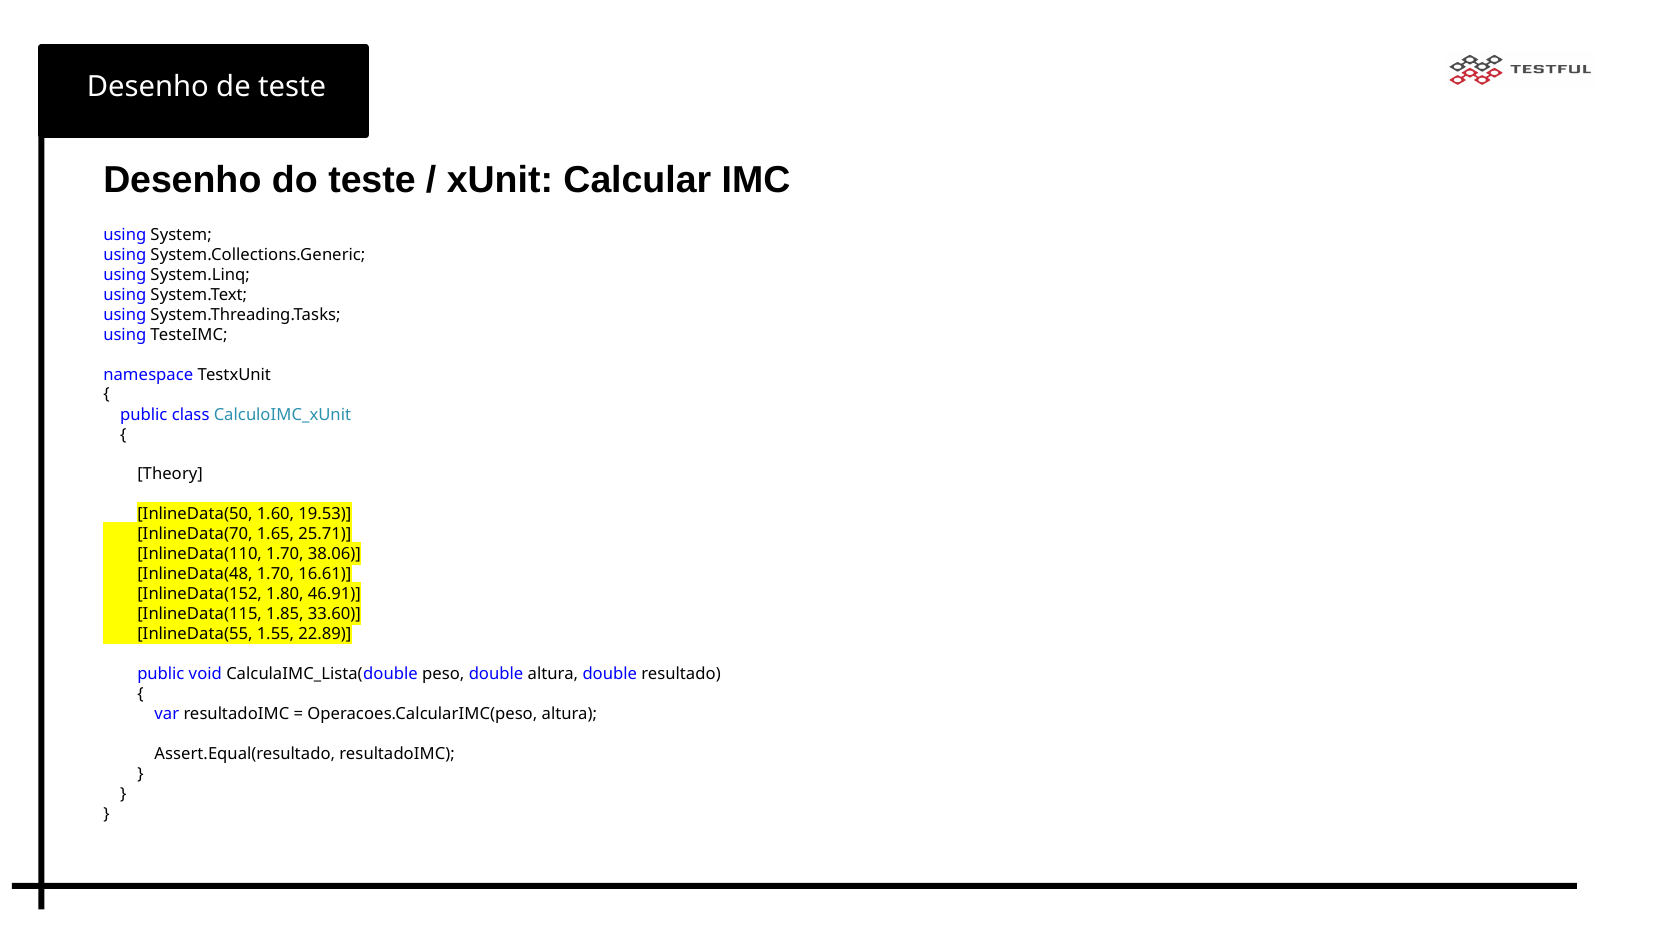

Desenho de teste
Desenho do teste / xUnit: Calcular IMC
using System;
using System.Collections.Generic;
using System.Linq;
using System.Text;
using System.Threading.Tasks;
using TesteIMC;
namespace TestxUnit
{
 public class CalculoIMC_xUnit
 {
 [Theory]
 [InlineData(50, 1.60, 19.53)]
 [InlineData(70, 1.65, 25.71)]
 [InlineData(110, 1.70, 38.06)]
 [InlineData(48, 1.70, 16.61)]
 [InlineData(152, 1.80, 46.91)]
 [InlineData(115, 1.85, 33.60)]
 [InlineData(55, 1.55, 22.89)]
 public void CalculaIMC_Lista(double peso, double altura, double resultado)
 {
 var resultadoIMC = Operacoes.CalcularIMC(peso, altura);
 Assert.Equal(resultado, resultadoIMC);
 }
 }
}